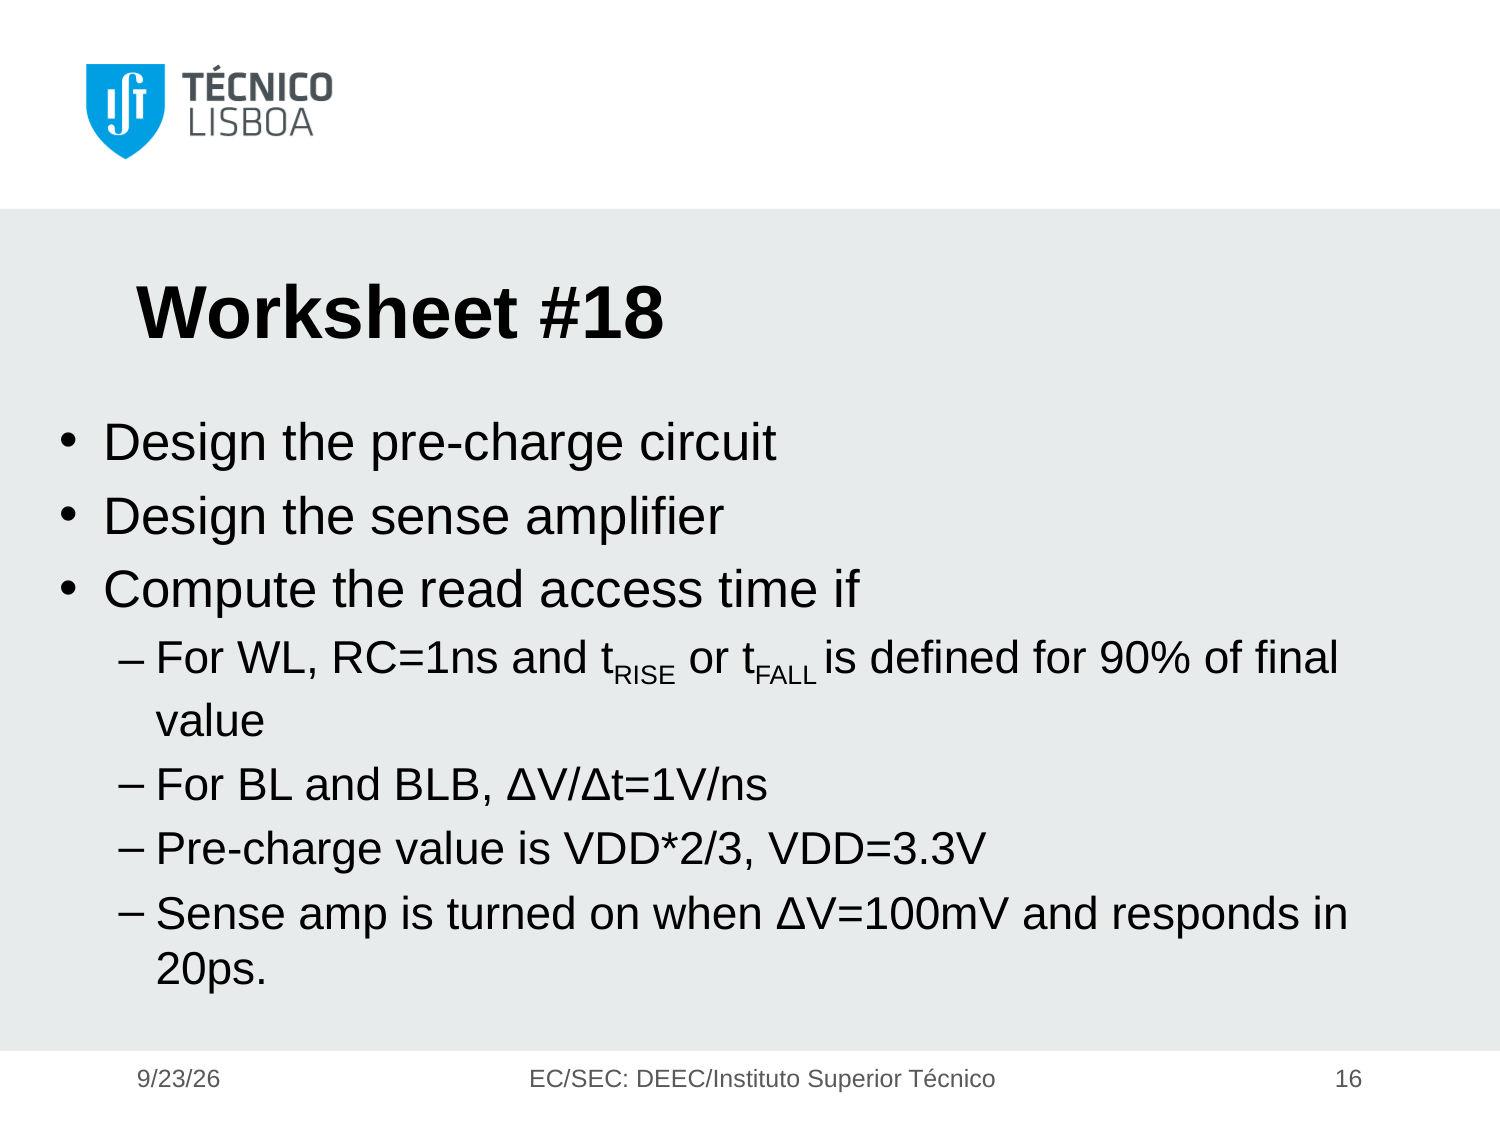

# Worksheet #18
Design the pre-charge circuit
Design the sense amplifier
Compute the read access time if
For WL, RC=1ns and tRISE or tFALL is defined for 90% of final value
For BL and BLB, ΔV/Δt=1V/ns
Pre-charge value is VDD*2/3, VDD=3.3V
Sense amp is turned on when ΔV=100mV and responds in 20ps.
EC/SEC: DEEC/Instituto Superior Técnico